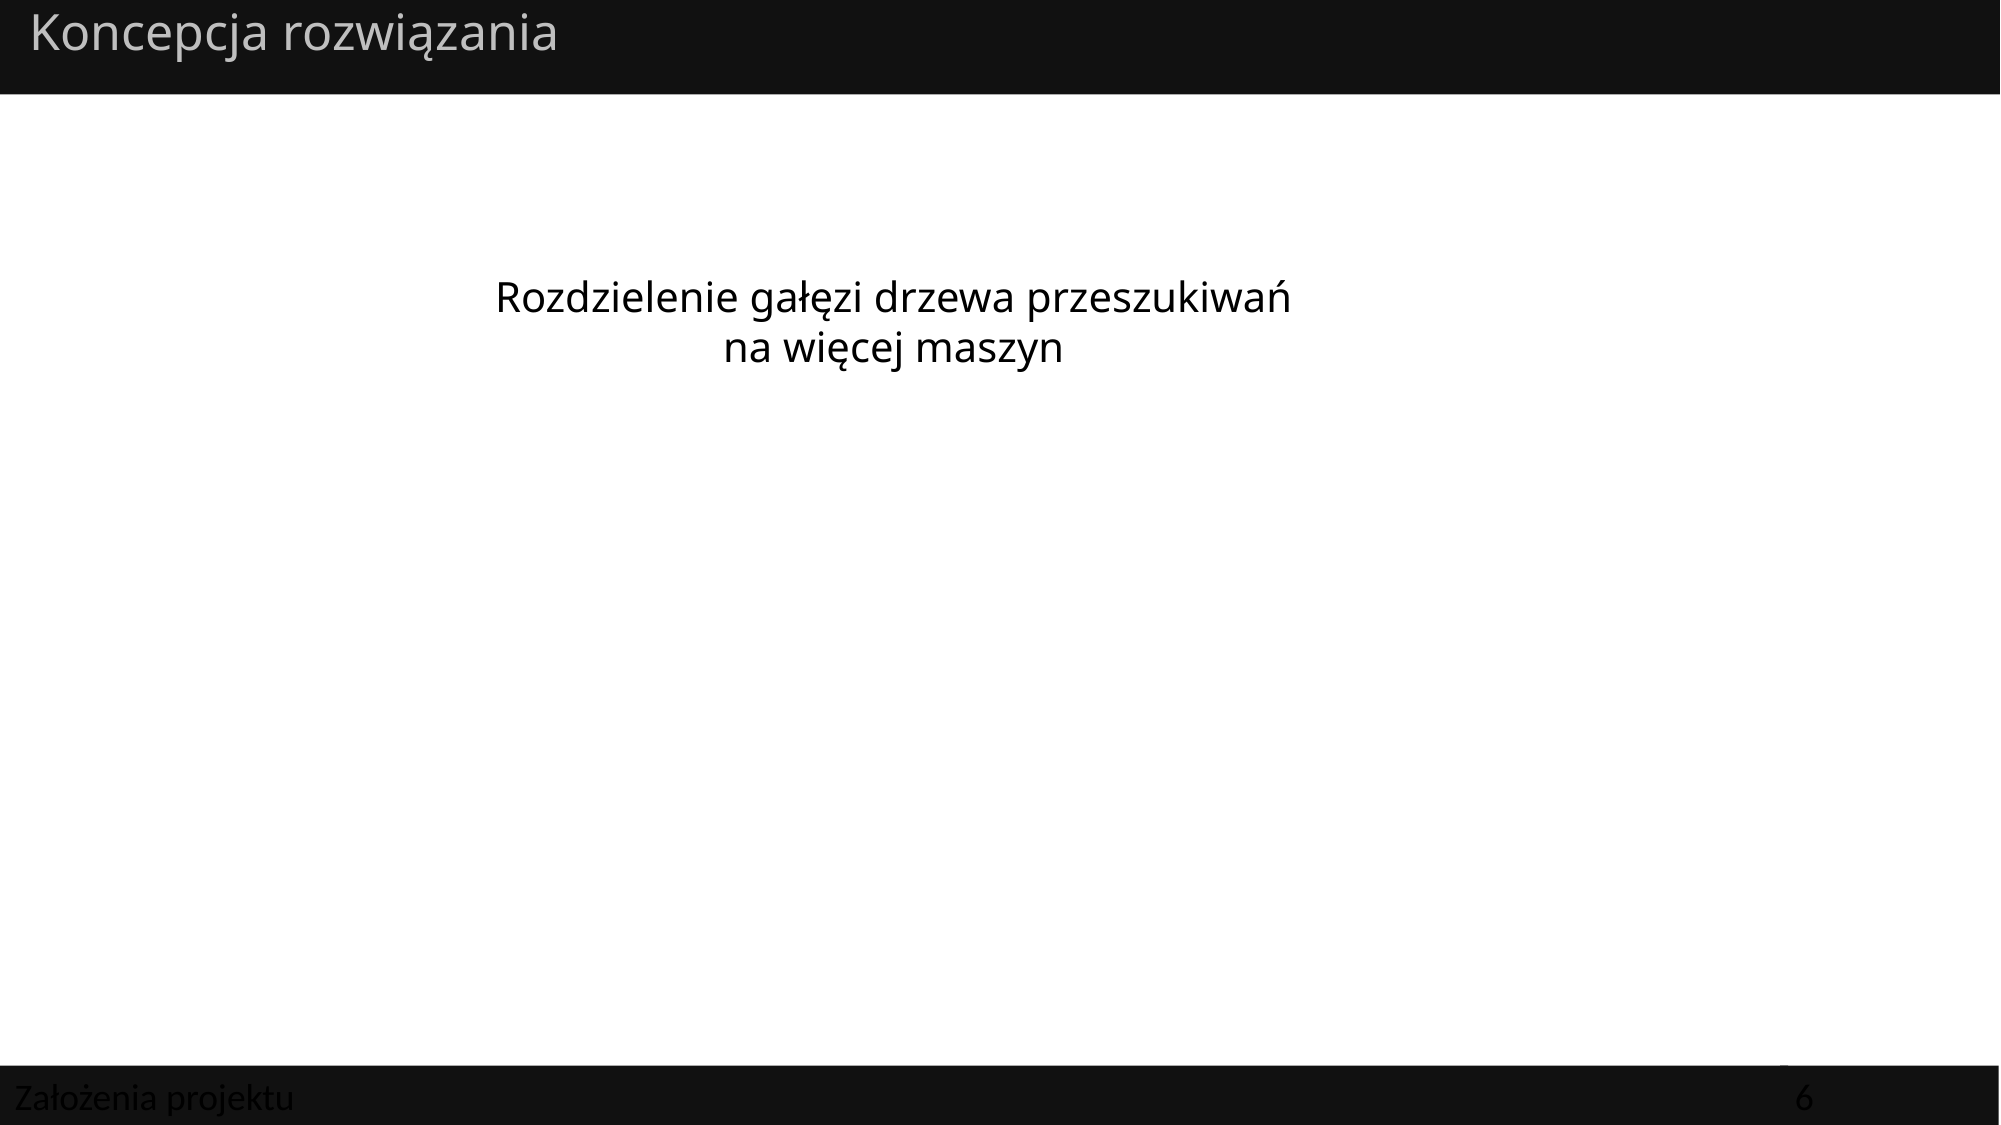

# Koncepcja rozwiązania
Rozdzielenie gałęzi drzewa przeszukiwań na więcej maszyn
Założenia projektu